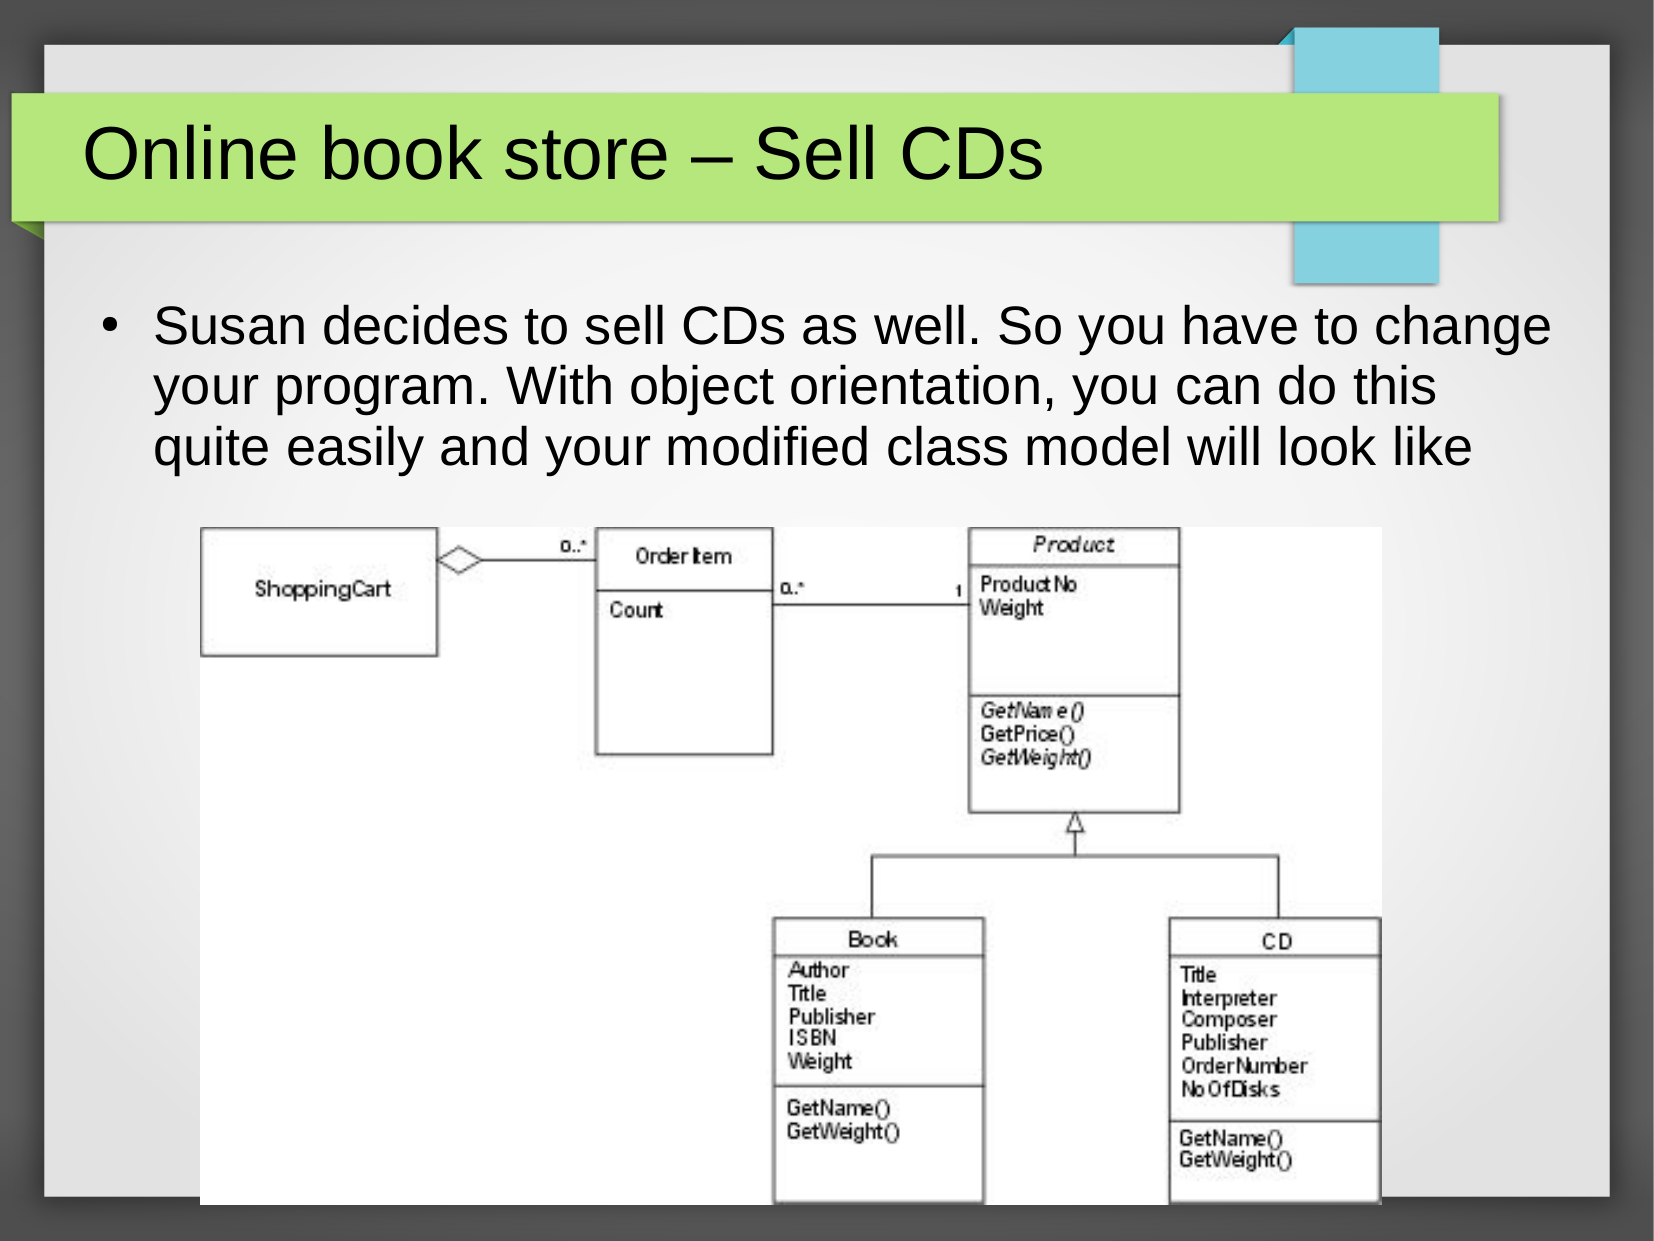

# Online book store – Sell CDs
Susan decides to sell CDs as well. So you have to change your program. With object orientation, you can do this quite easily and your modified class model will look like